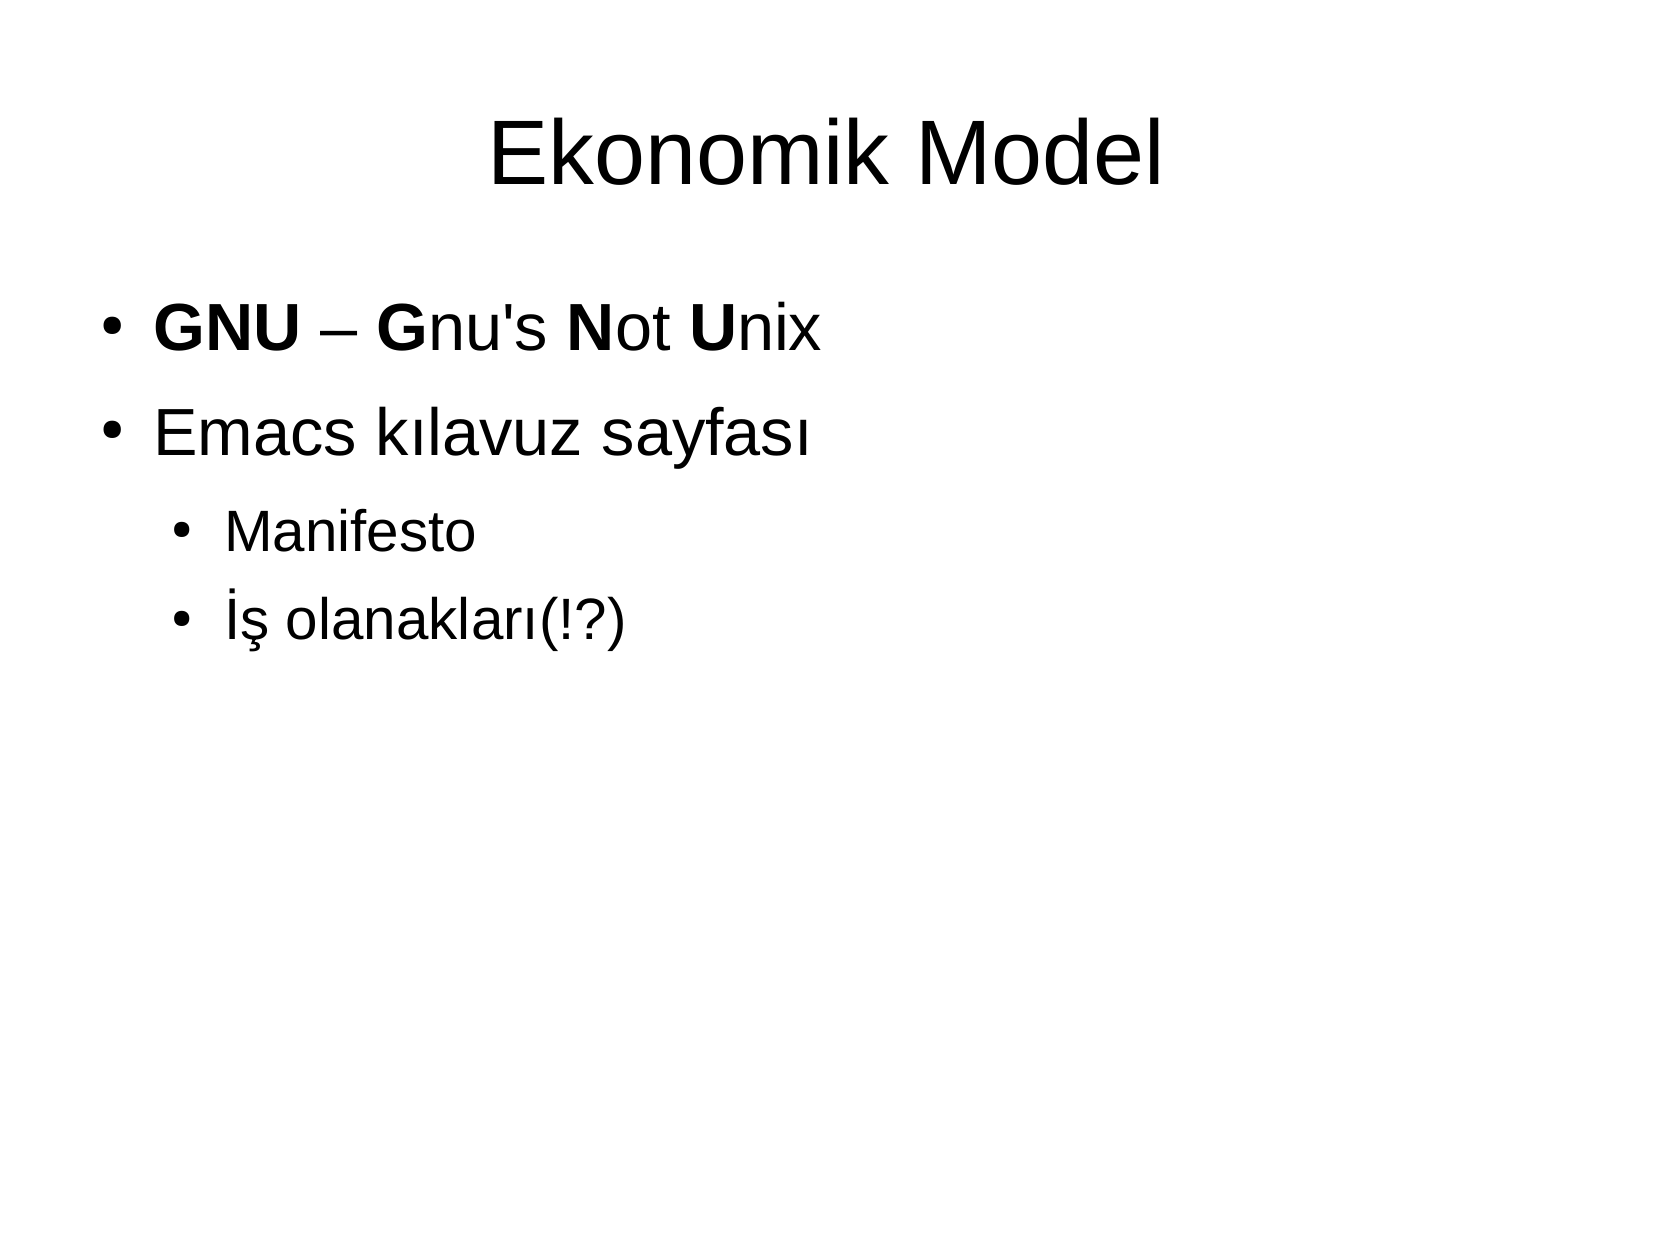

# Ekonomik Model
GNU – Gnu's Not Unix
Emacs kılavuz sayfası
Manifesto
İş olanakları(!?)